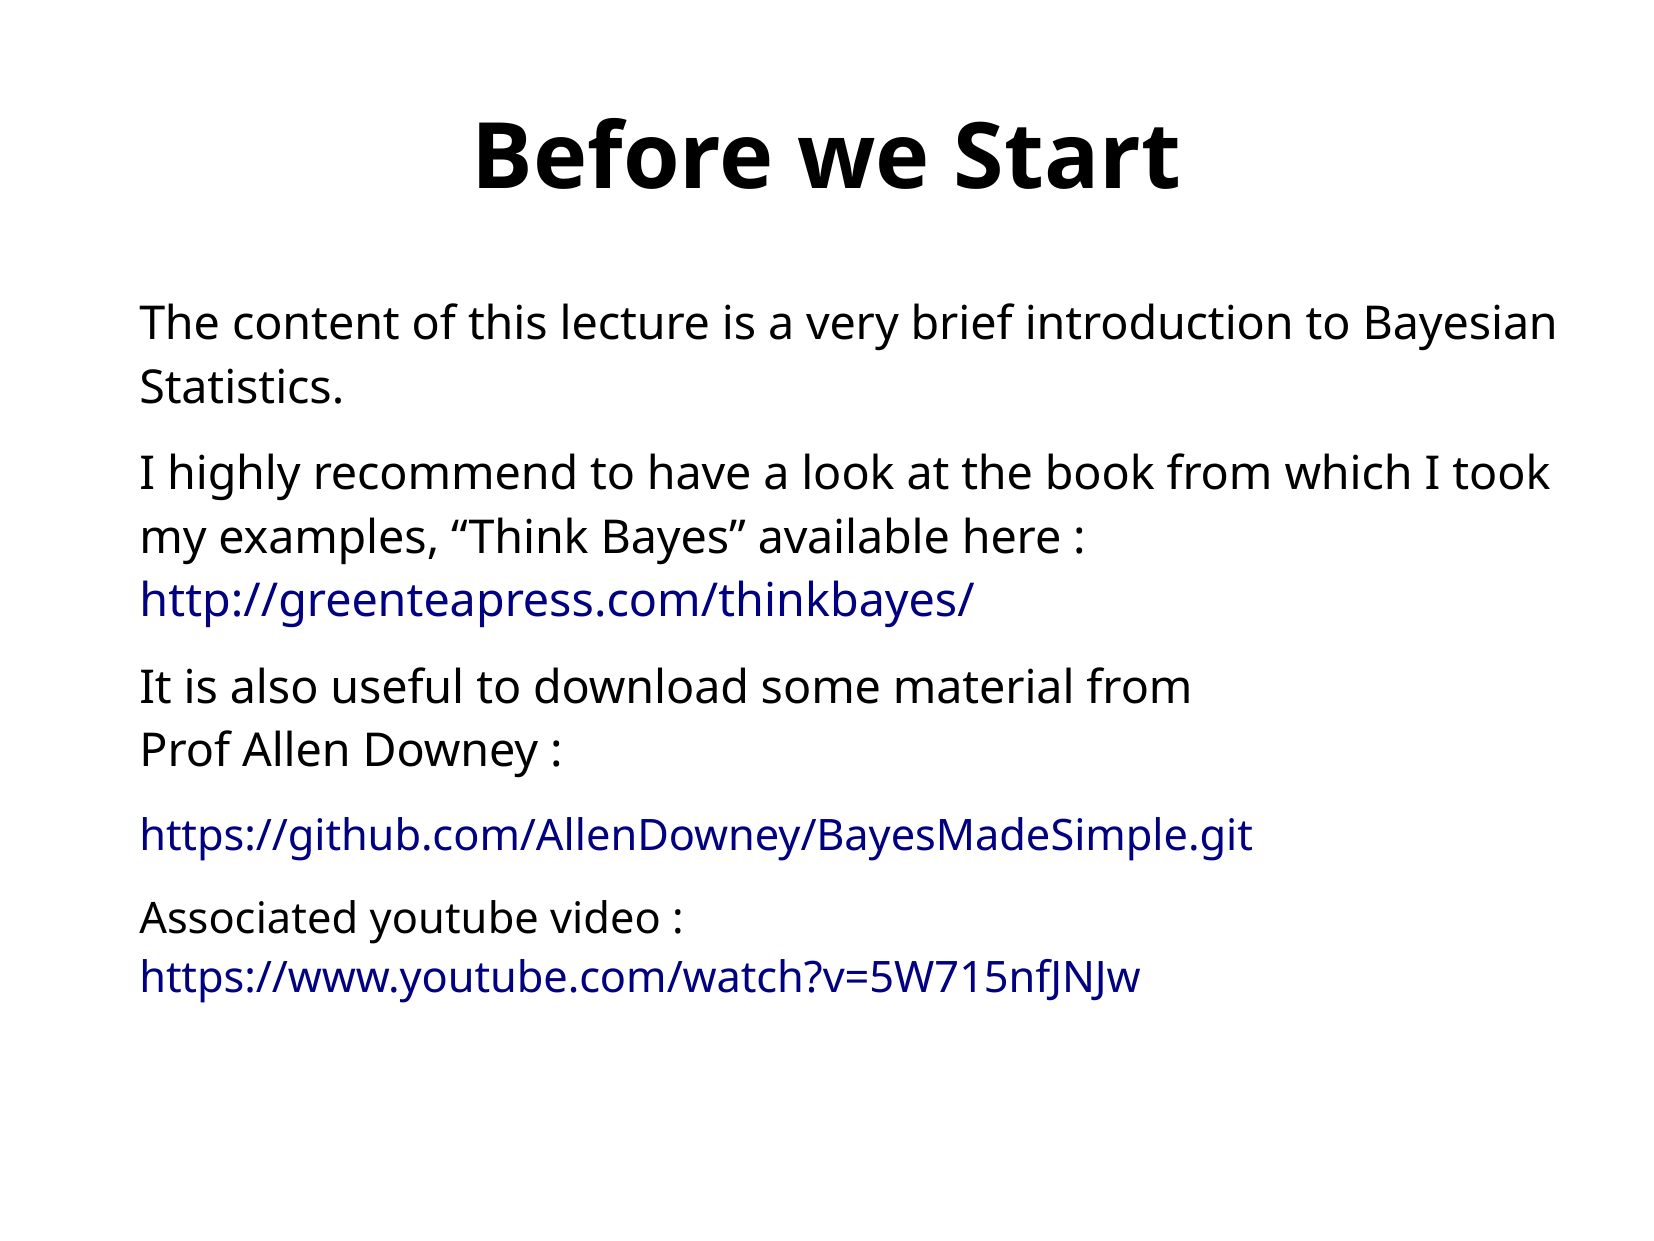

# Before we Start
The content of this lecture is a very brief introduction to Bayesian Statistics.
I highly recommend to have a look at the book from which I took my examples, “Think Bayes” available here : http://greenteapress.com/thinkbayes/
It is also useful to download some material from
Prof Allen Downey :
https://github.com/AllenDowney/BayesMadeSimple.git
Associated youtube video :
https://www.youtube.com/watch?v=5W715nfJNJw